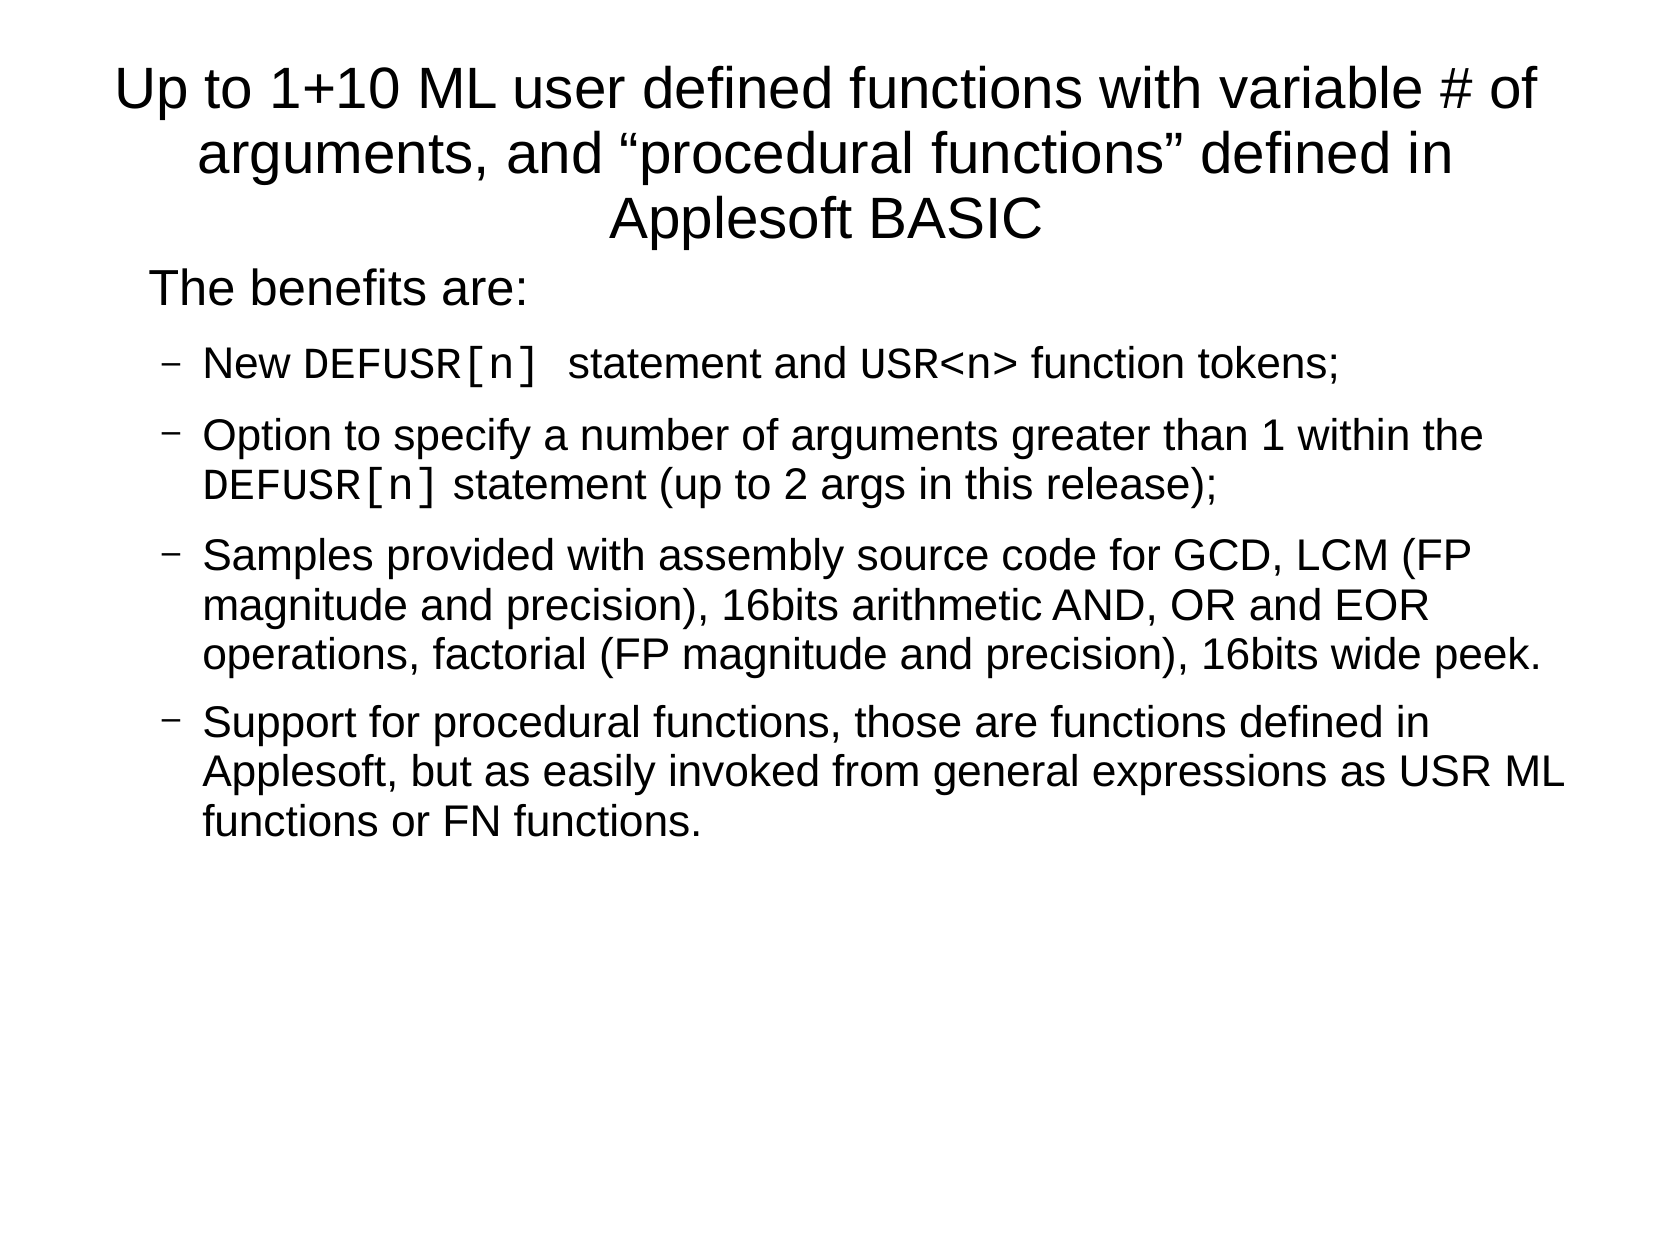

# Up to 1+10 ML user defined functions with variable # of arguments, and “procedural functions” defined in Applesoft BASIC
The benefits are:
New DEFUSR[n] statement and USR<n> function tokens;
Option to specify a number of arguments greater than 1 within the DEFUSR[n] statement (up to 2 args in this release);
Samples provided with assembly source code for GCD, LCM (FP magnitude and precision), 16bits arithmetic AND, OR and EOR operations, factorial (FP magnitude and precision), 16bits wide peek.
Support for procedural functions, those are functions defined in Applesoft, but as easily invoked from general expressions as USR ML functions or FN functions.